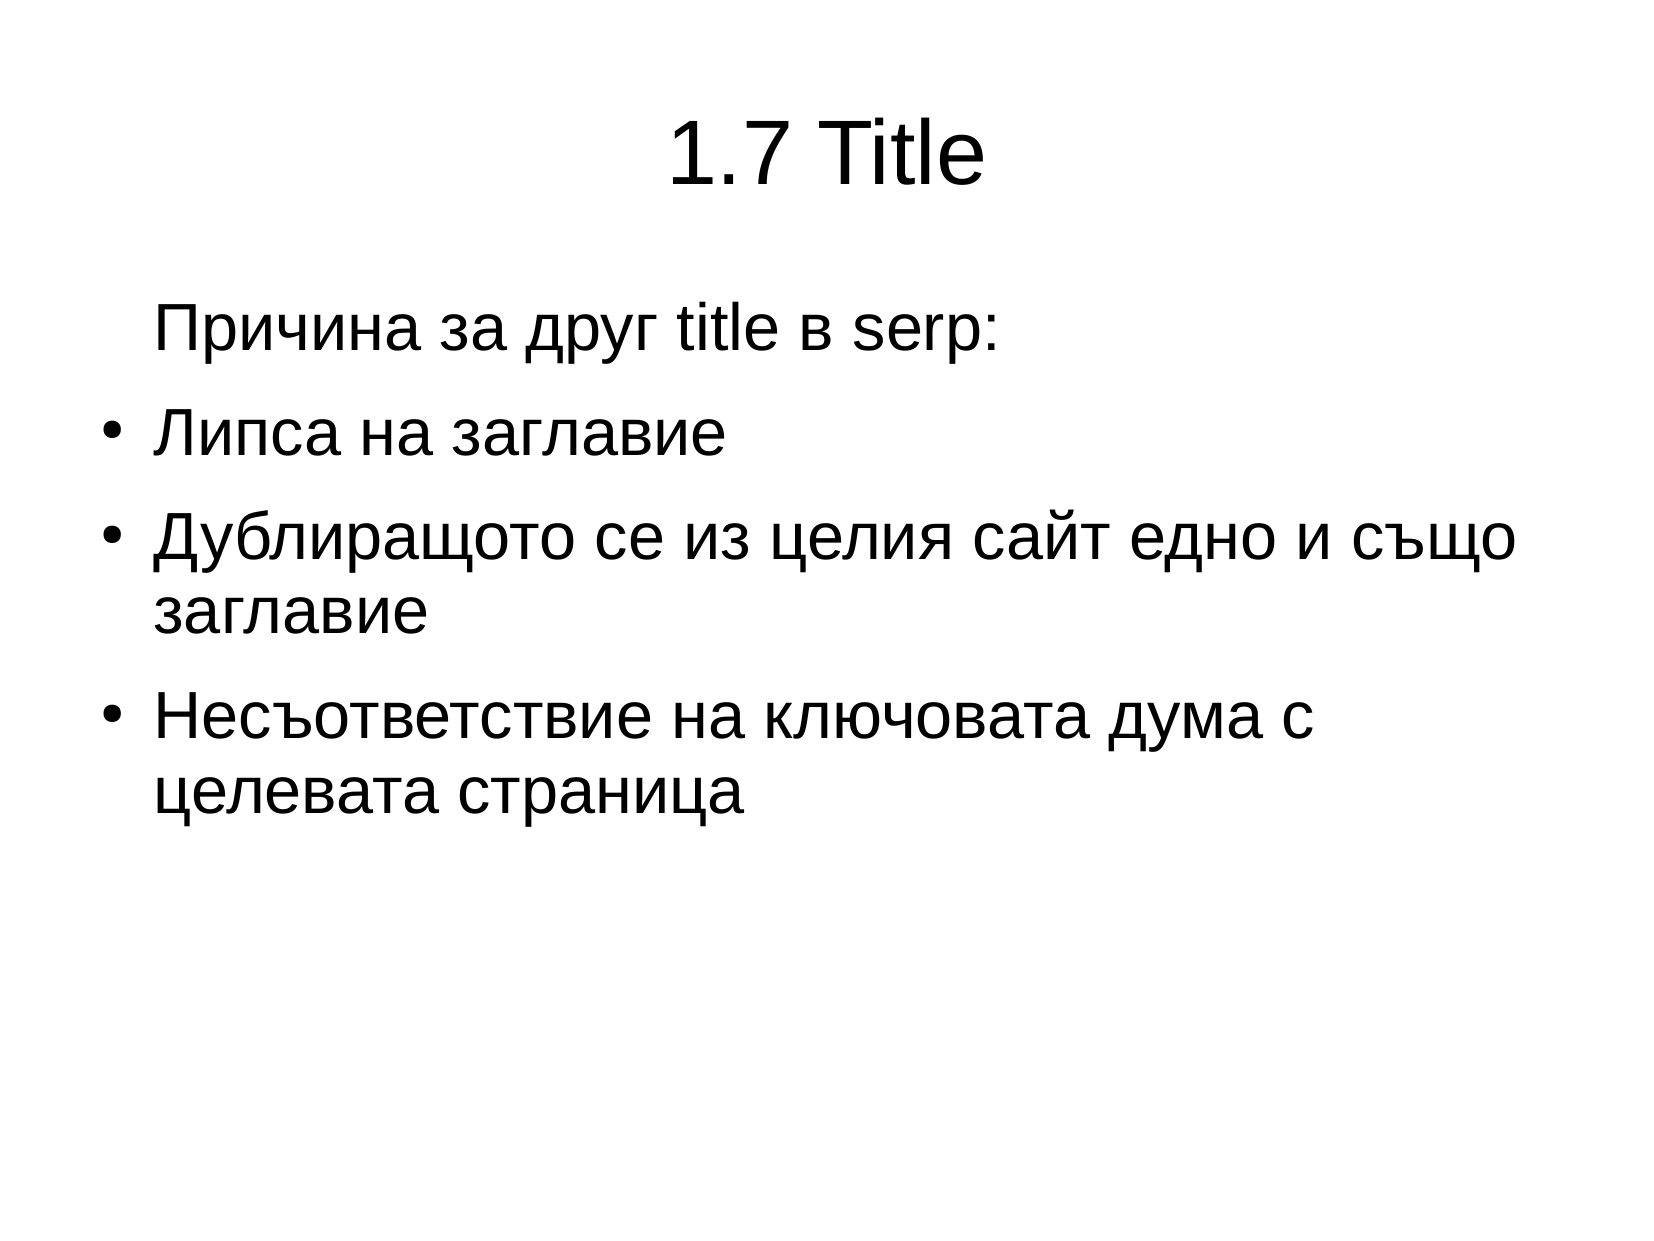

# 1.7 Title
Причина за друг title в serp:
Липса на заглавие
Дублиращото се из целия сайт едно и също заглавие
Несъответствие на ключовата дума с целевата страница